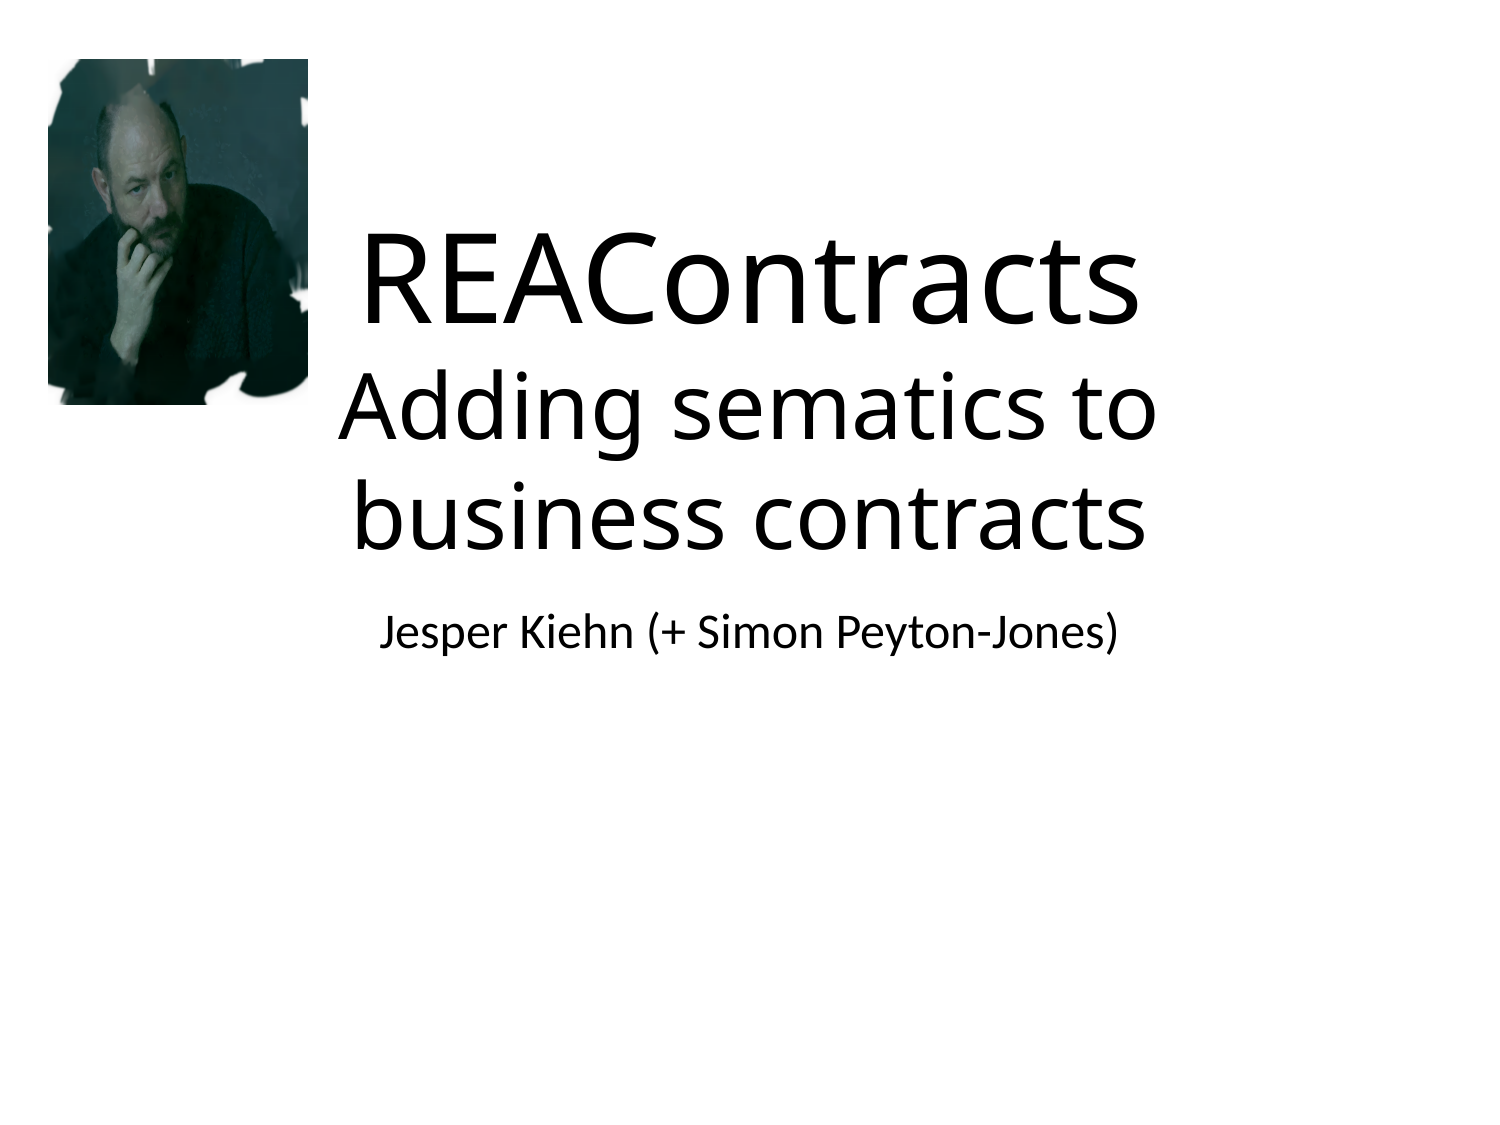

# REAContracts Adding sematics to business contracts
Jesper Kiehn (+ Simon Peyton-Jones)